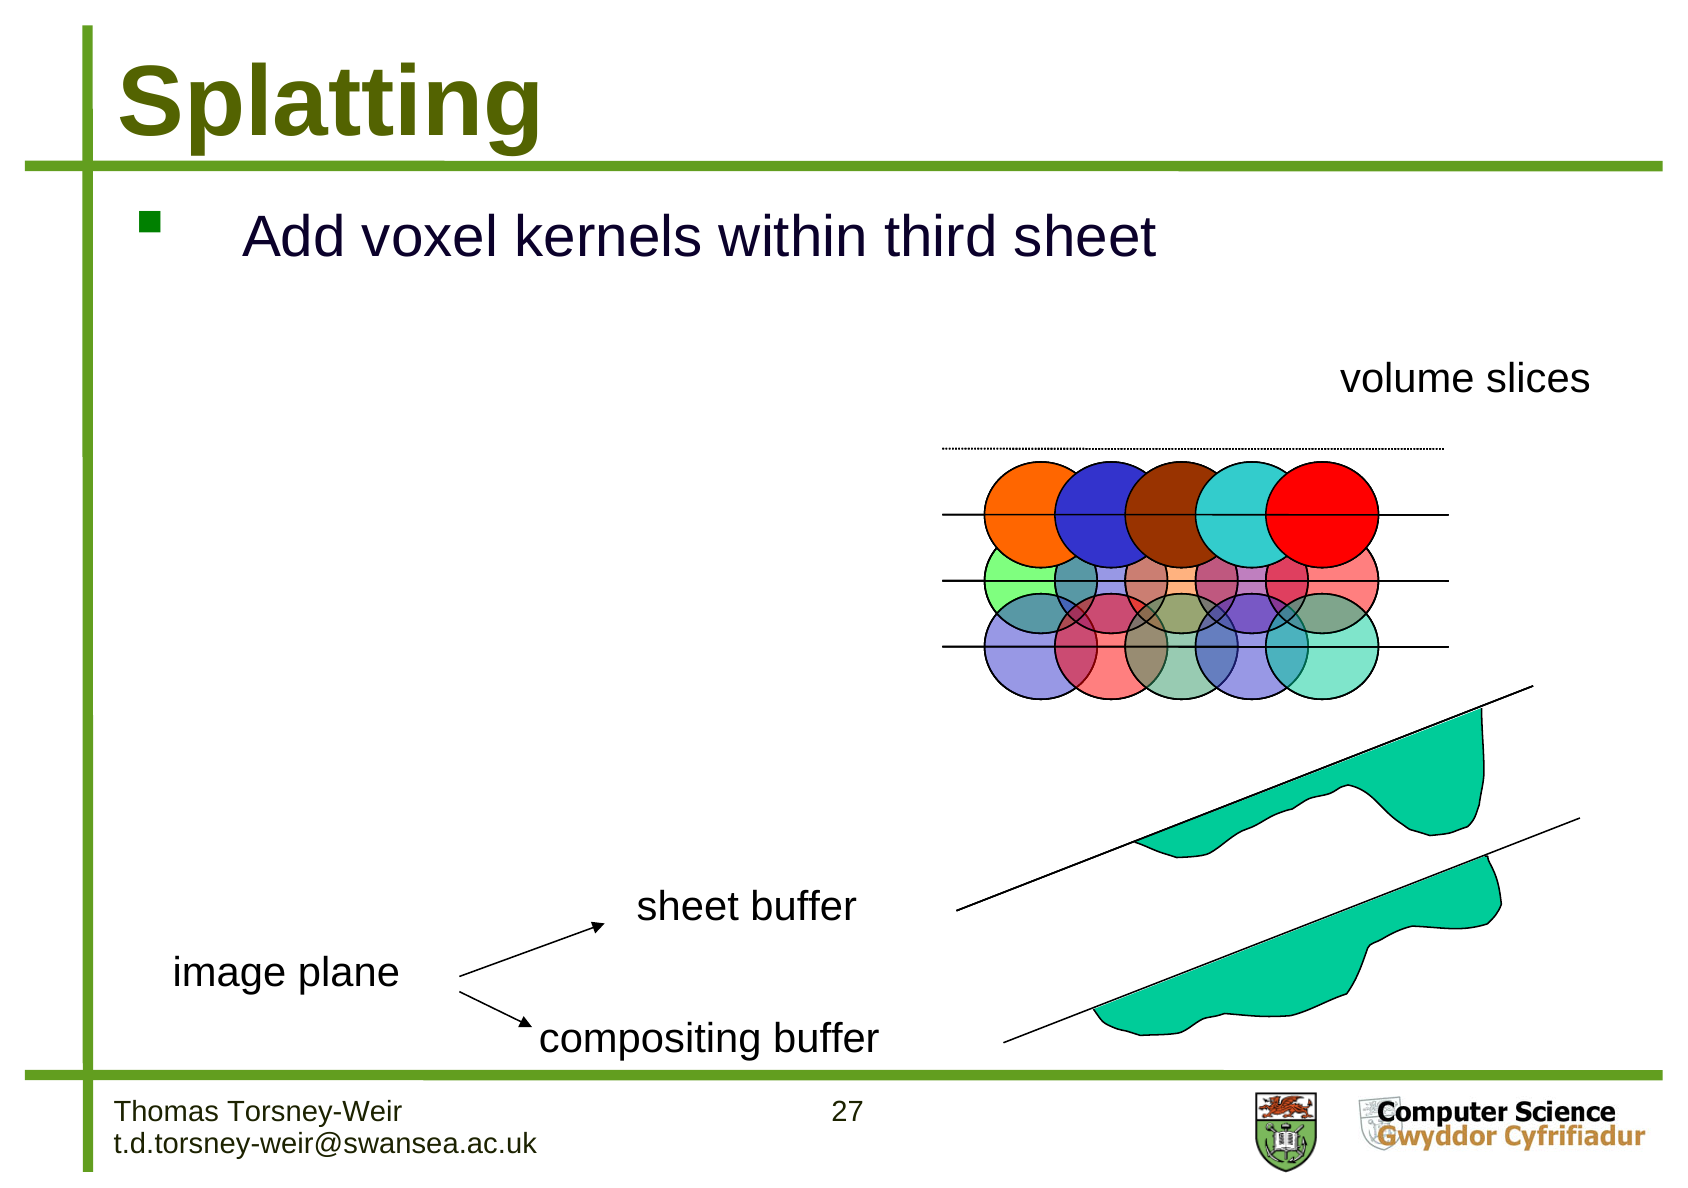

# Splatting
Add voxel kernels within third sheet
volume slices
sheet buffer
image plane
compositing buffer